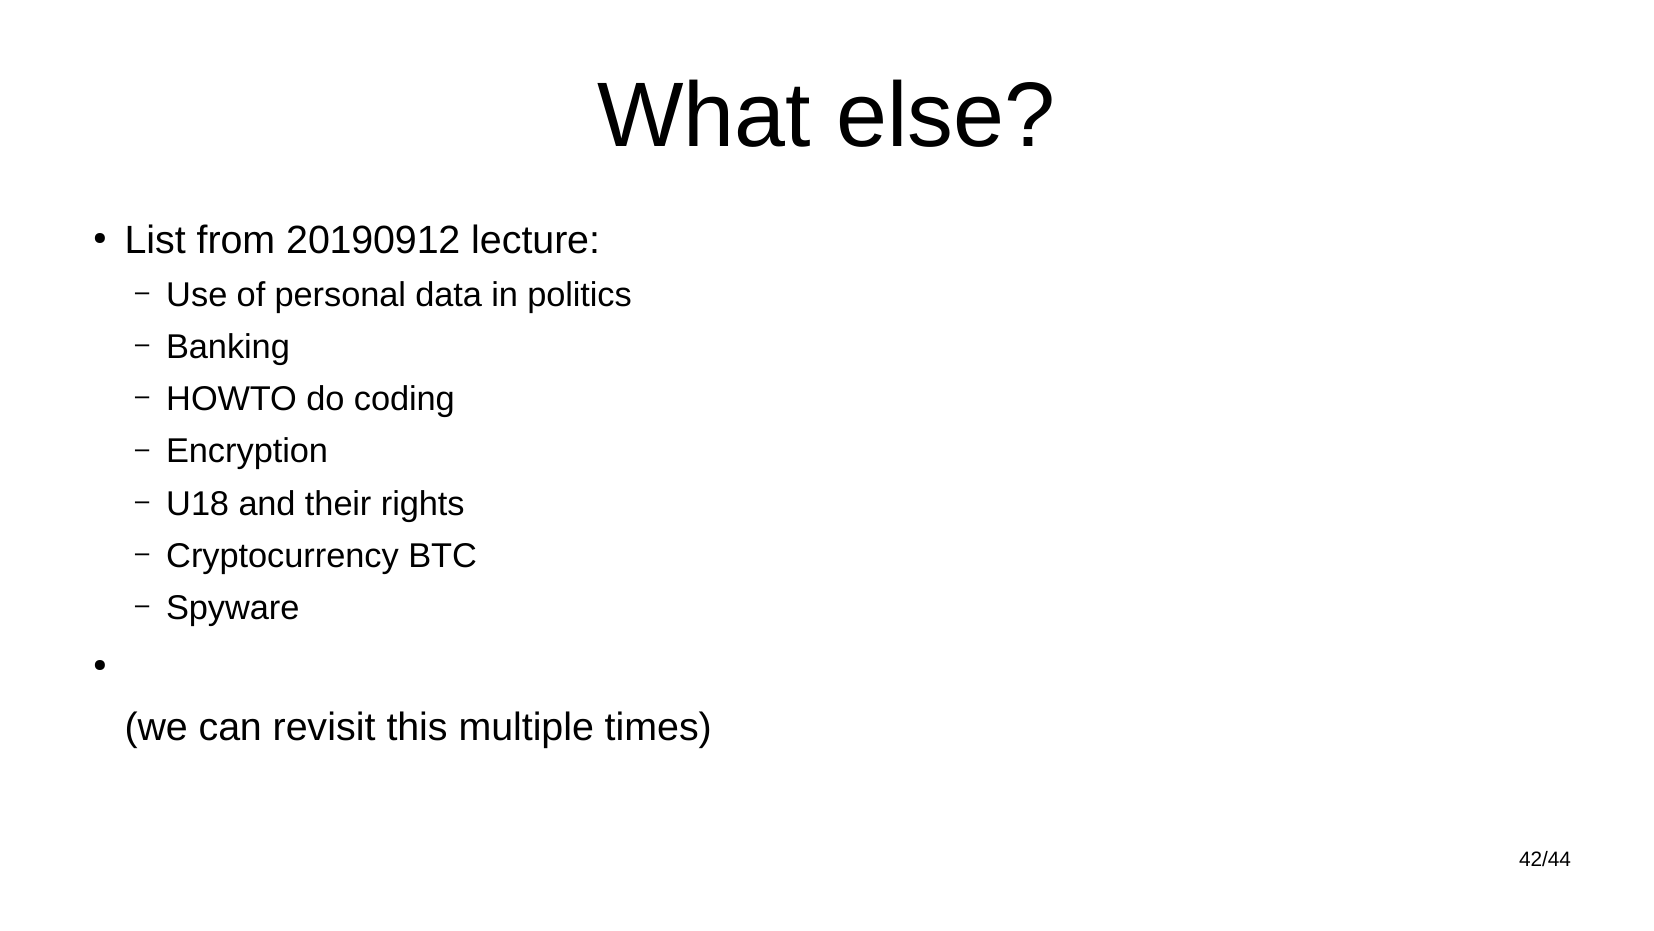

# What else?
List from 20190912 lecture:
Use of personal data in politics
Banking
HOWTO do coding
Encryption
U18 and their rights
Cryptocurrency BTC
Spyware
(we can revisit this multiple times)
42